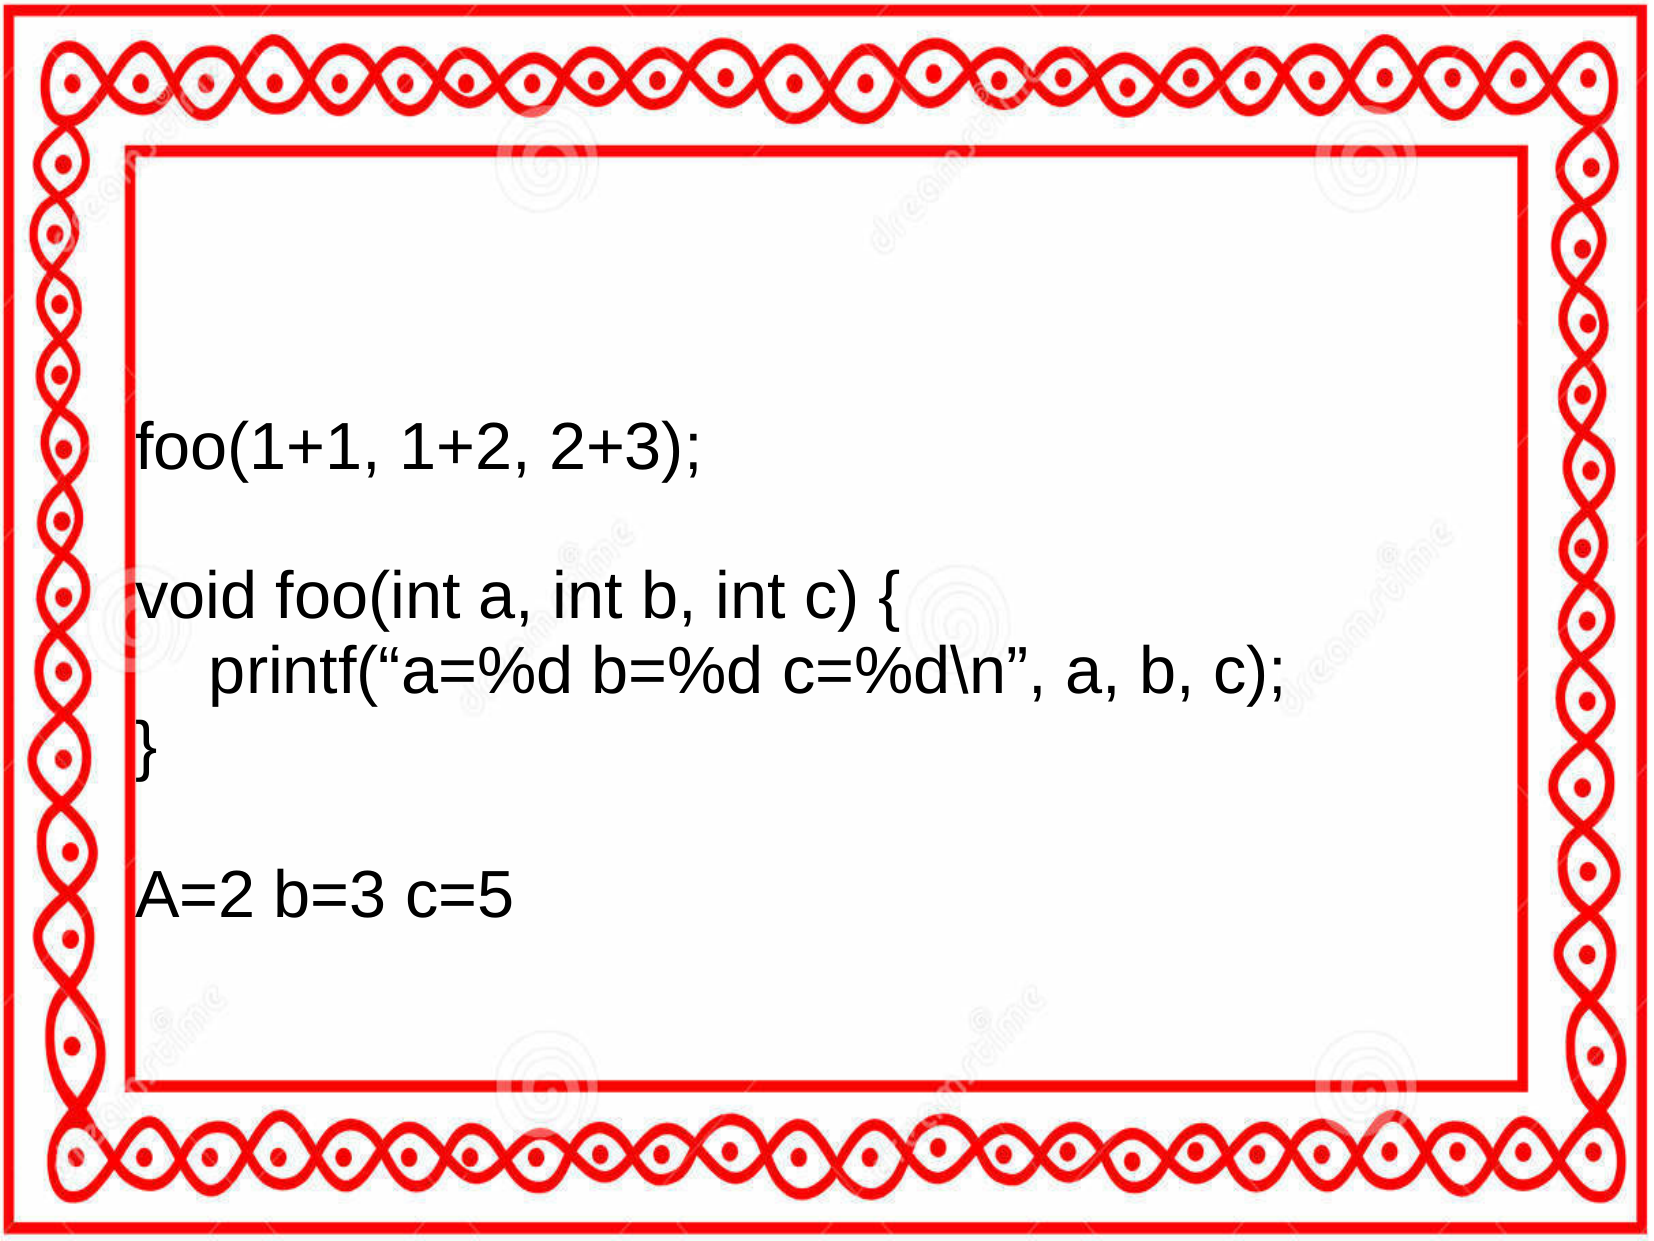

# foo(1+1, 1+2, 2+3);
void foo(int a, int b, int c) {
 printf(“a=%d b=%d c=%d\n”, a, b, c);
}
A=2 b=3 c=5